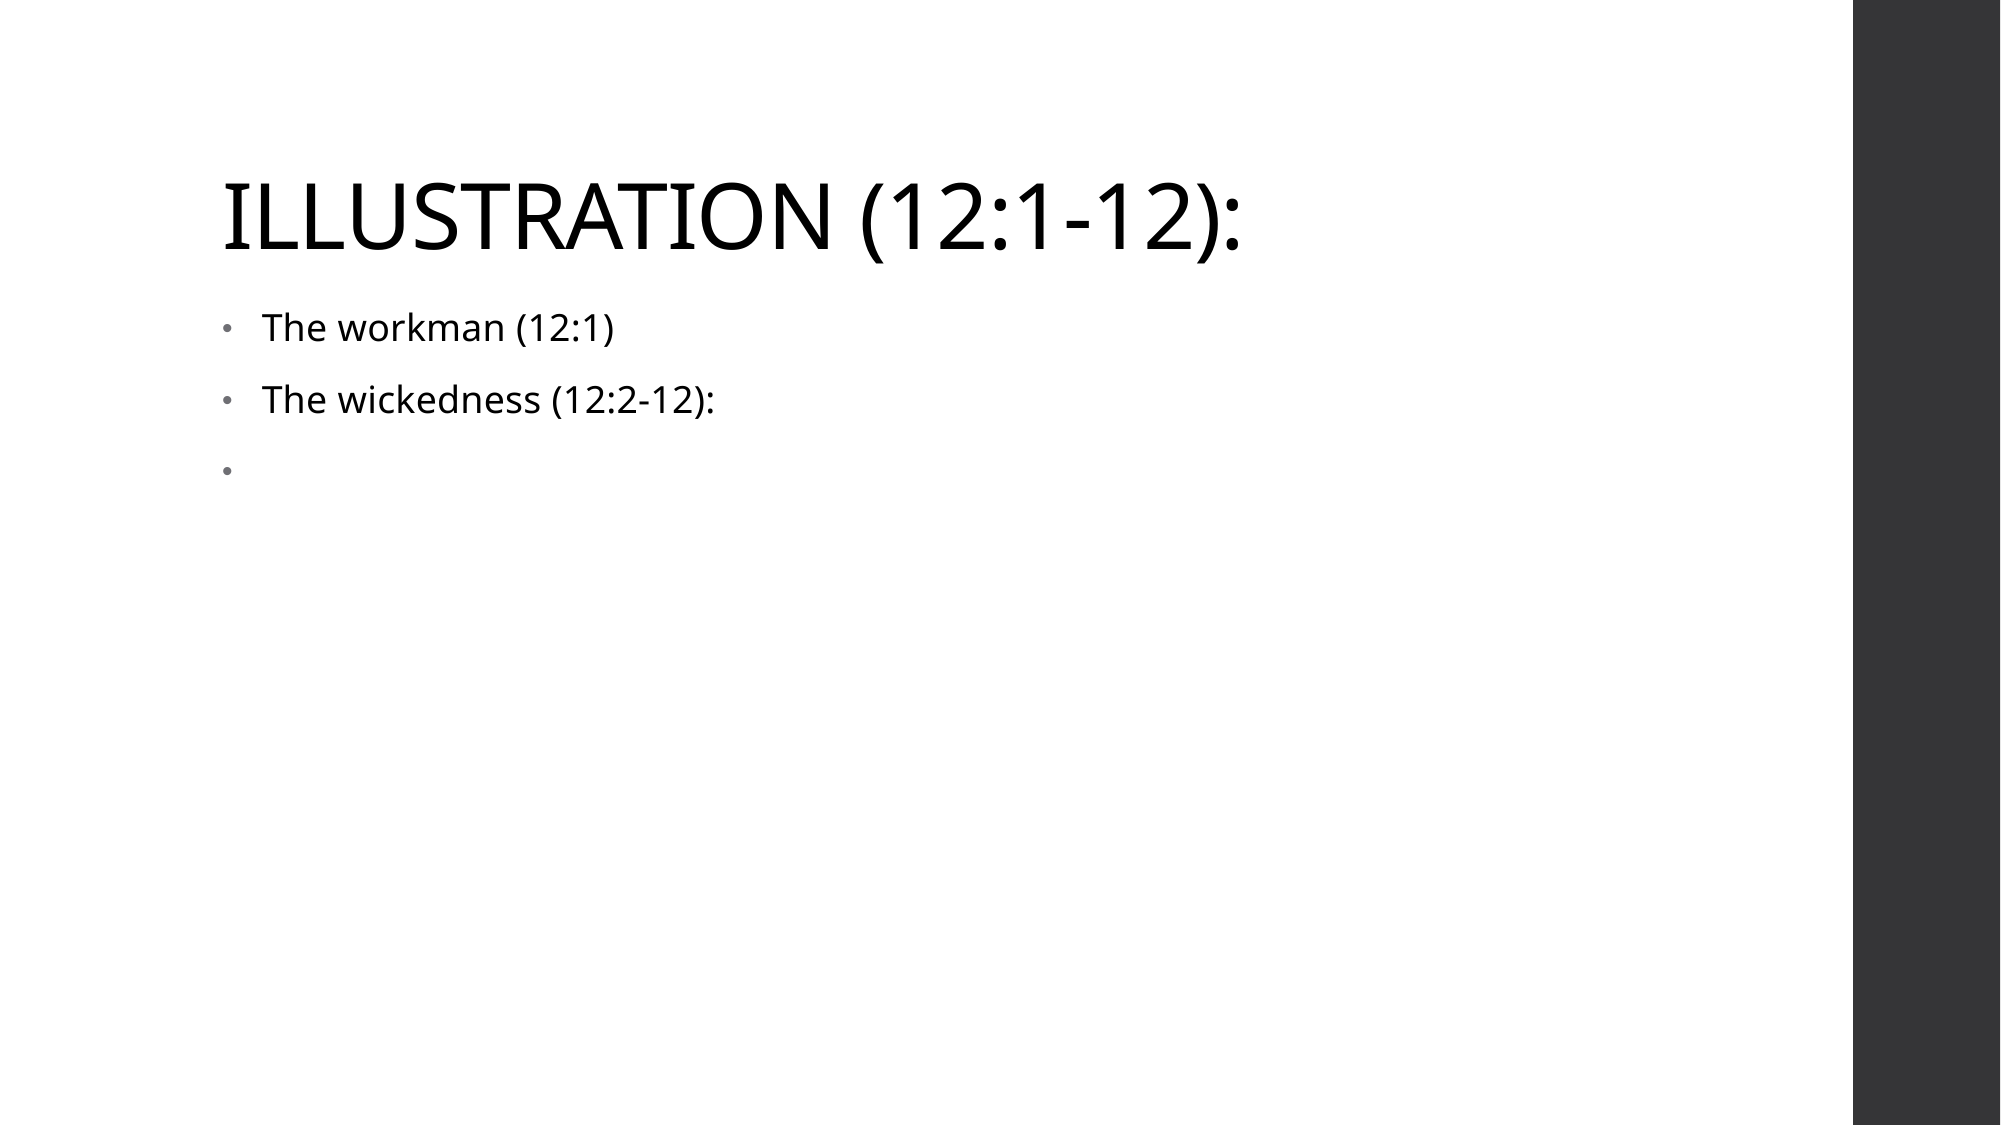

# ILLUSTRATION (12:1-12):
 The workman (12:1)
 The wickedness (12:2-12):